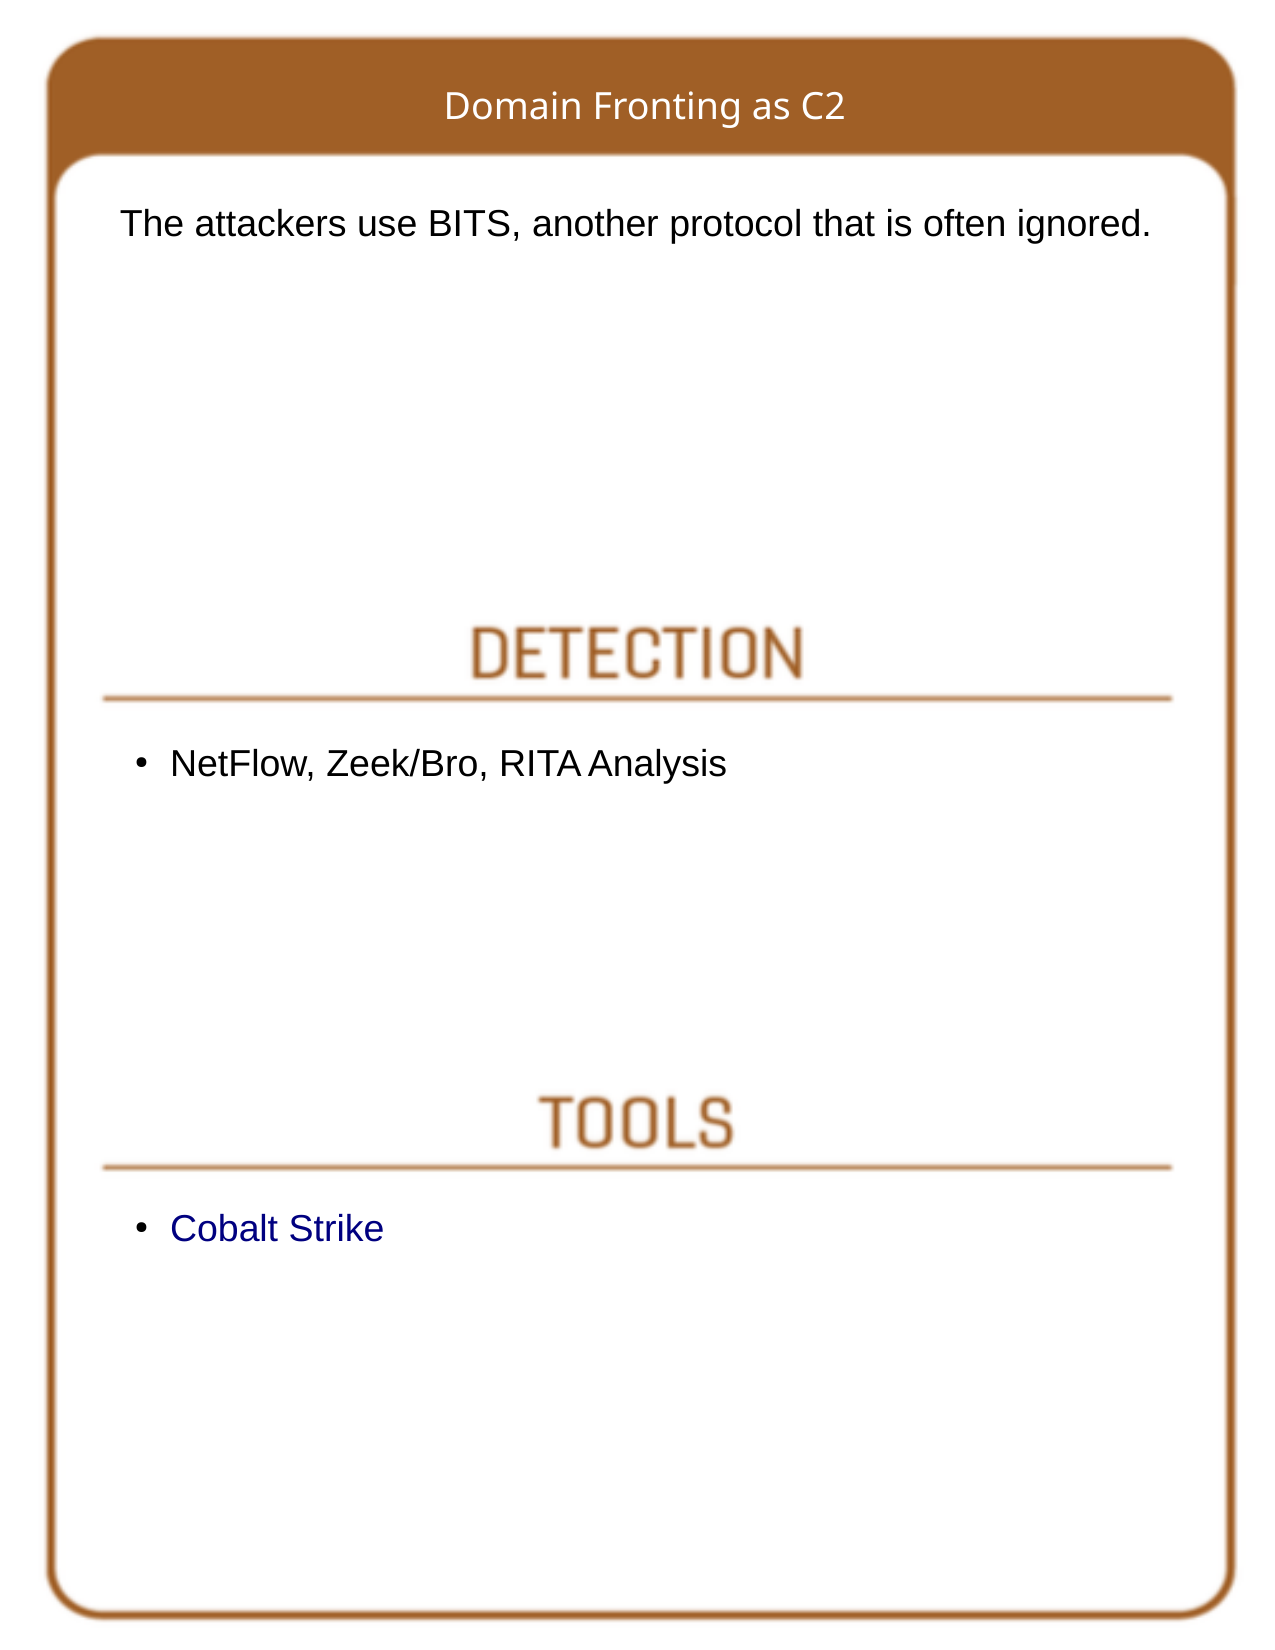

Domain Fronting as C2
The attackers use BITS, another protocol that is often ignored.
NetFlow, Zeek/Bro, RITA Analysis
Cobalt Strike